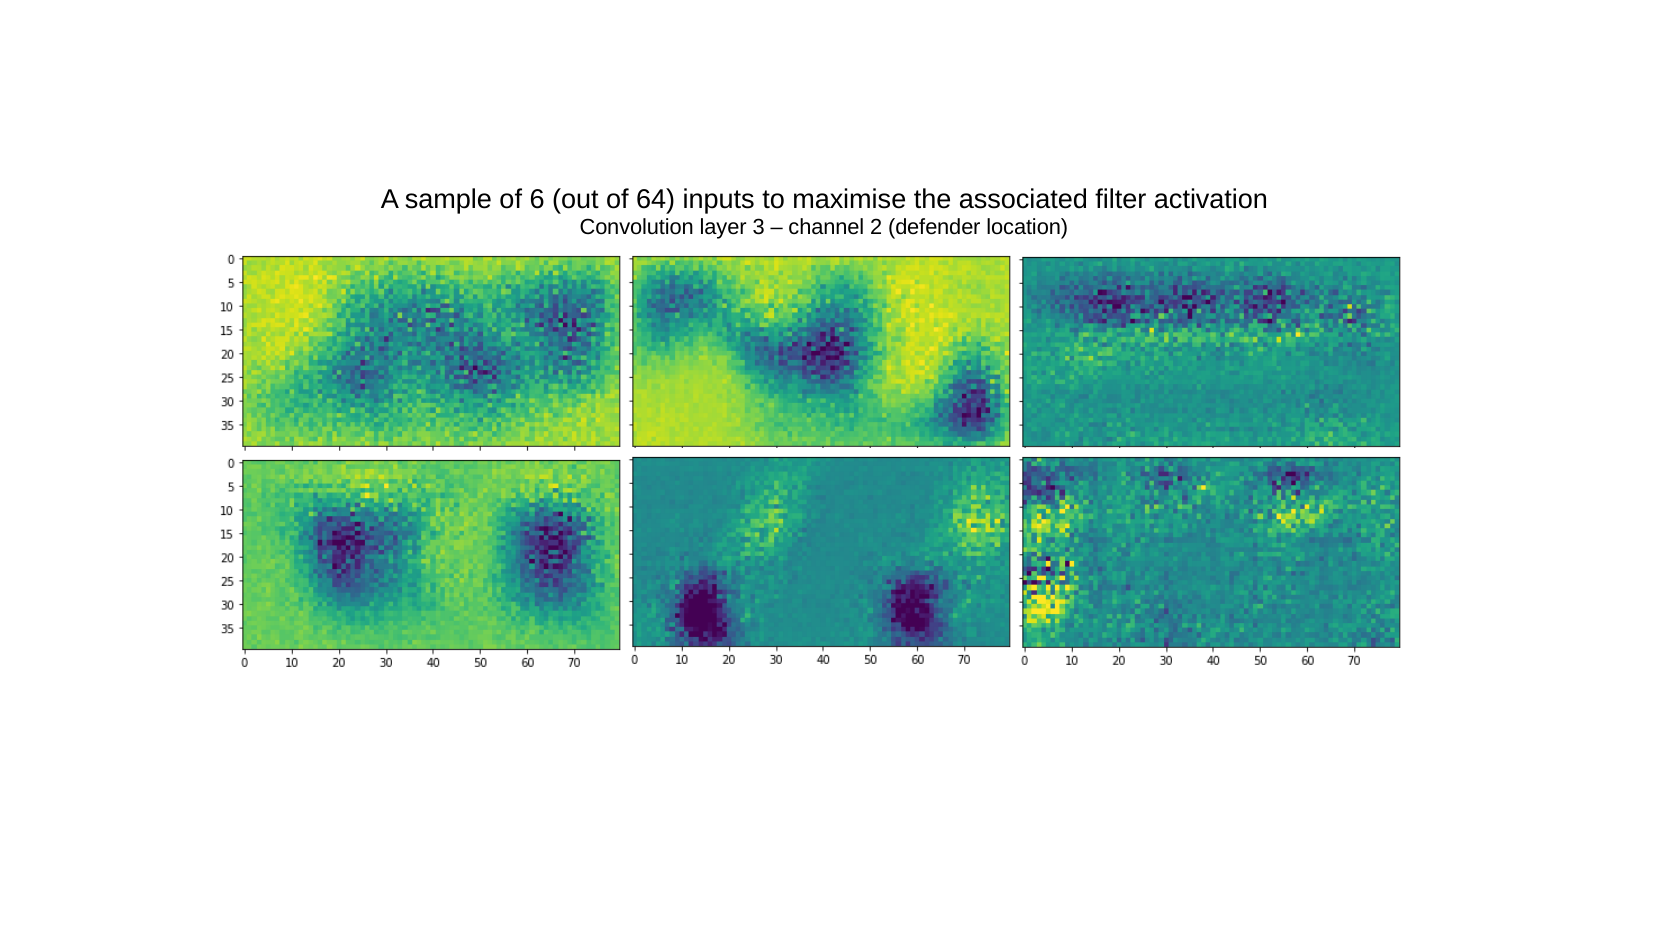

A sample of 6 (out of 64) inputs to maximise the associated filter activation
Convolution layer 3 – channel 2 (defender location)